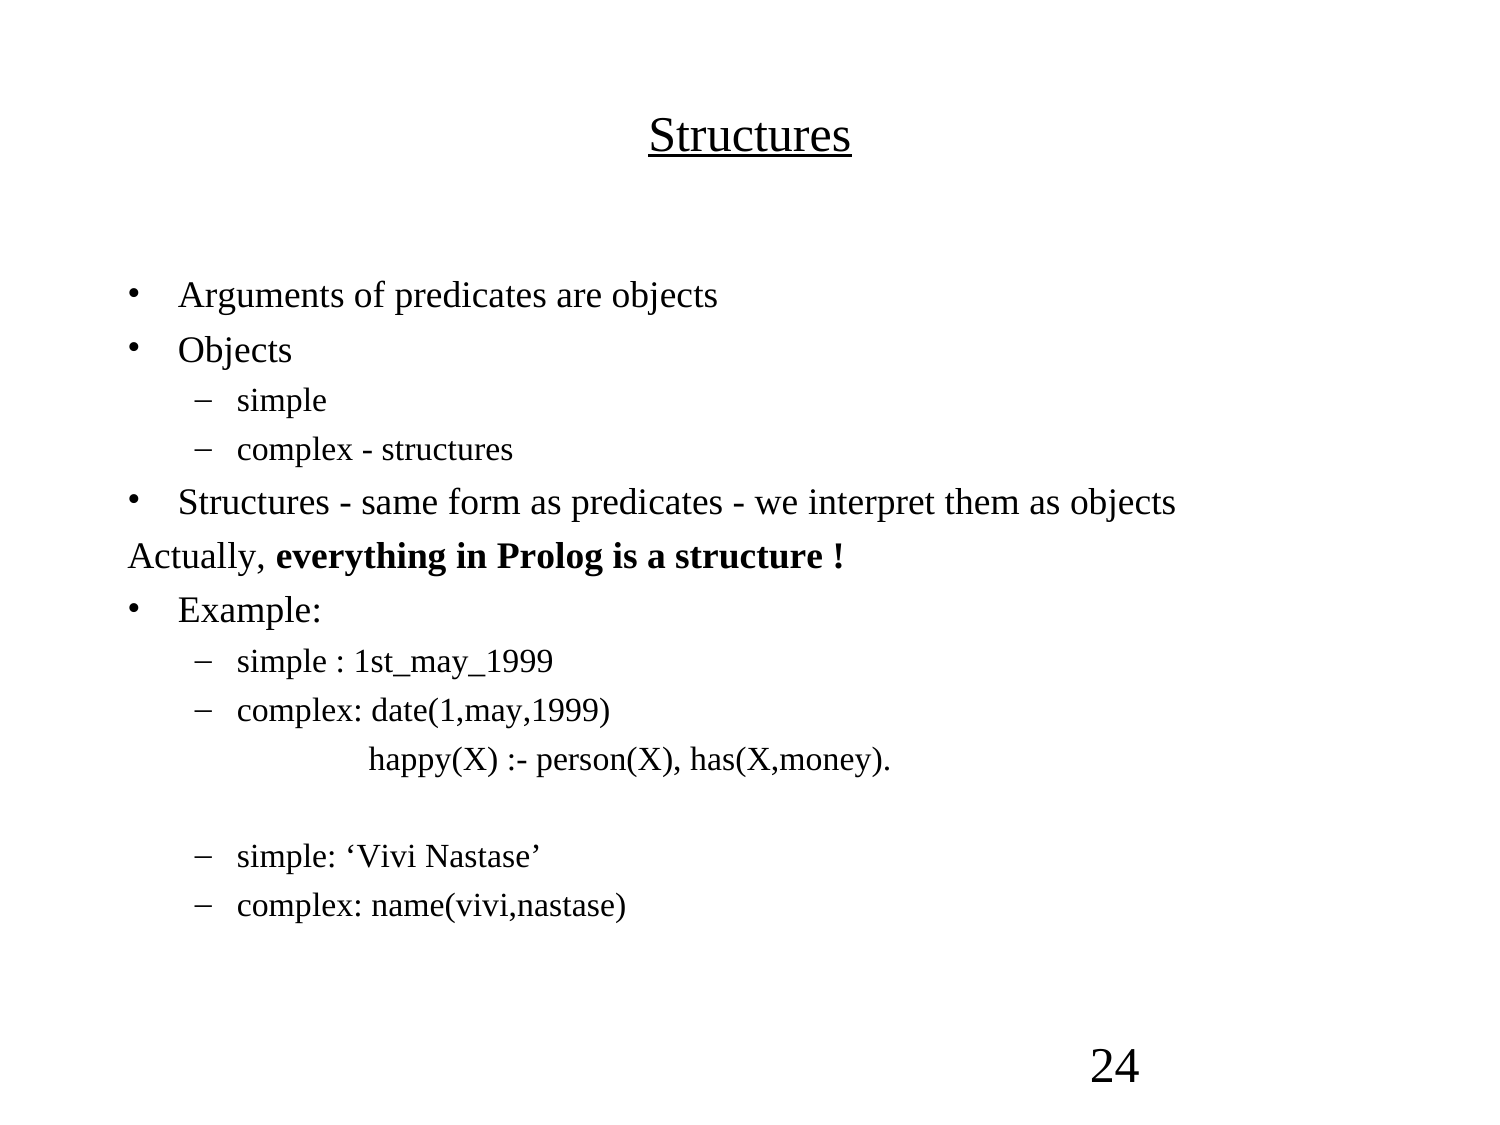

# Structures
Arguments of predicates are objects
Objects
simple
complex - structures
Structures - same form as predicates - we interpret them as objects
Actually, everything in Prolog is a structure !
Example:
simple : 1st_may_1999
complex: date(1,may,1999)
 happy(X) :- person(X), has(X,money).
simple: ‘Vivi Nastase’
complex: name(vivi,nastase)
24